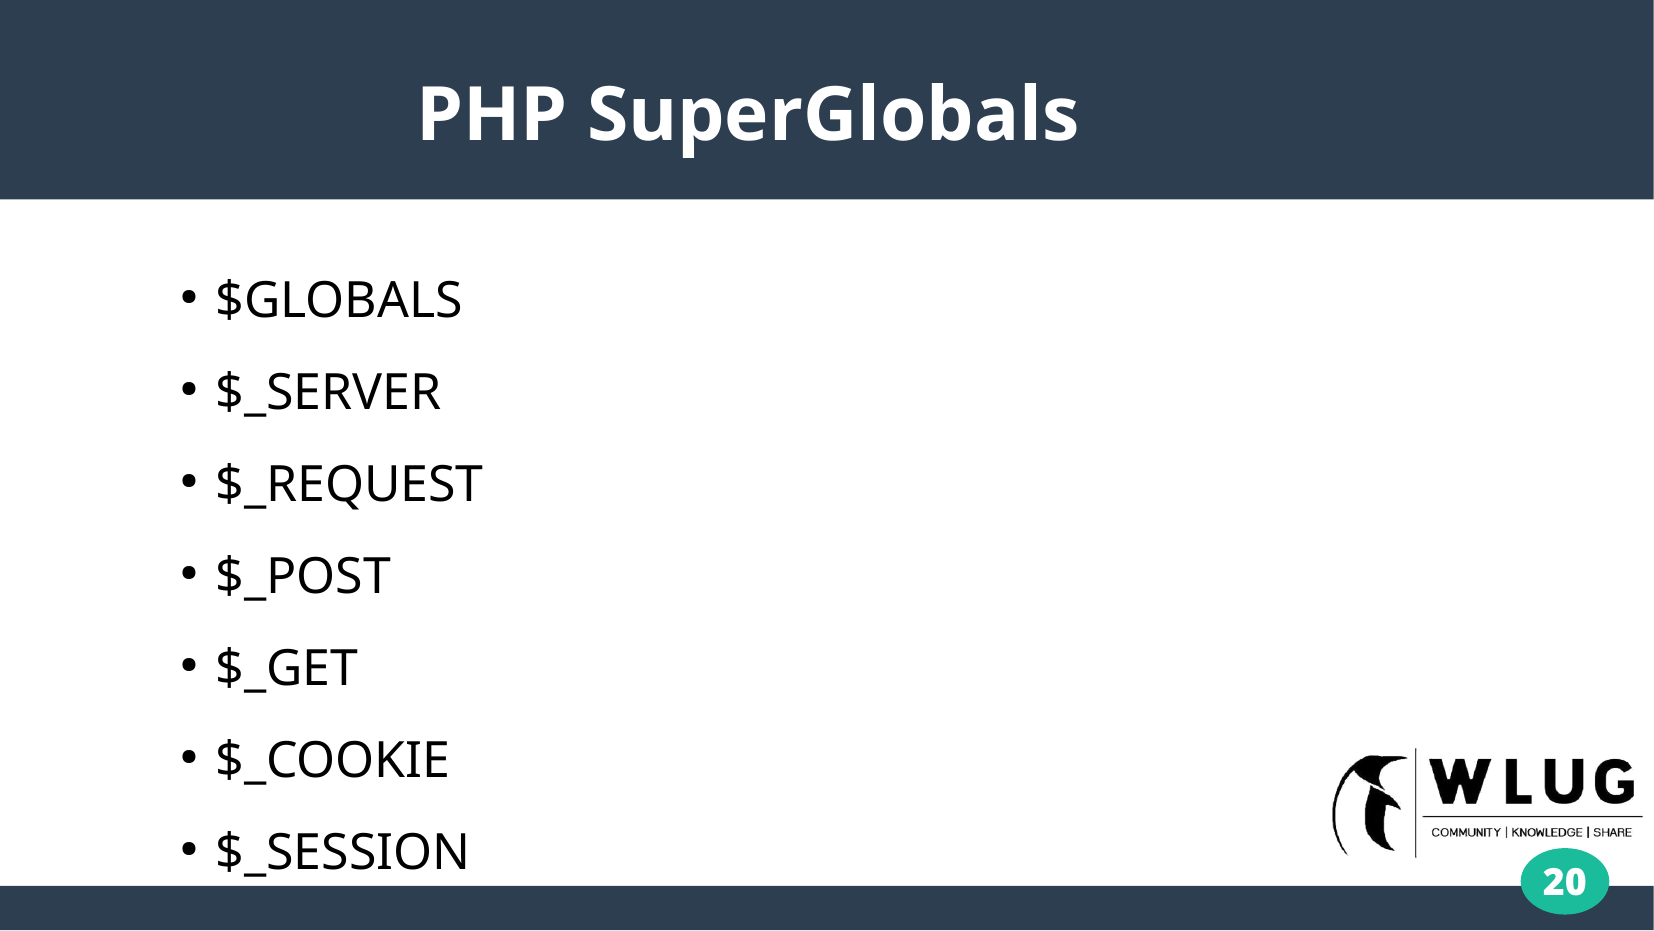

PHP SuperGlobals
$GLOBALS
$_SERVER
$_REQUEST
$_POST
$_GET
$_COOKIE
$_SESSION
20